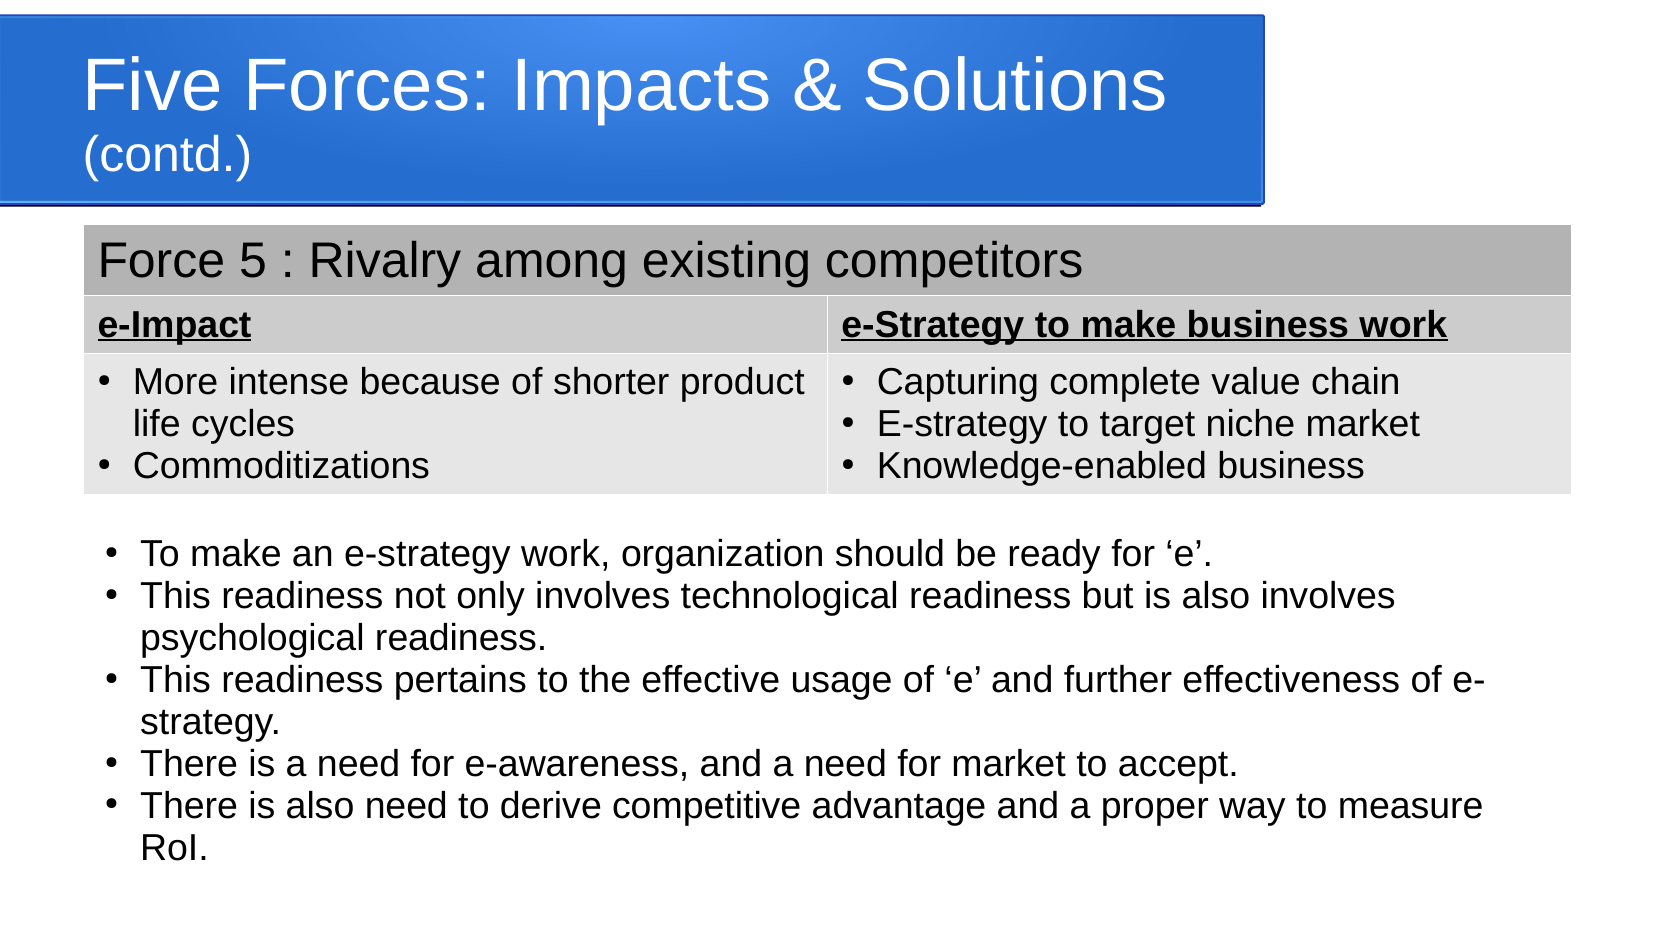

# Five Forces: Impacts & Solutions (contd.)
| Force 5 : Rivalry among existing competitors | |
| --- | --- |
| e-Impact | e-Strategy to make business work |
| More intense because of shorter product life cycles Commoditizations | Capturing complete value chain E-strategy to target niche market Knowledge-enabled business |
To make an e-strategy work, organization should be ready for ‘e’.
This readiness not only involves technological readiness but is also involves psychological readiness.
This readiness pertains to the effective usage of ‘e’ and further effectiveness of e-strategy.
There is a need for e-awareness, and a need for market to accept.
There is also need to derive competitive advantage and a proper way to measure RoI.